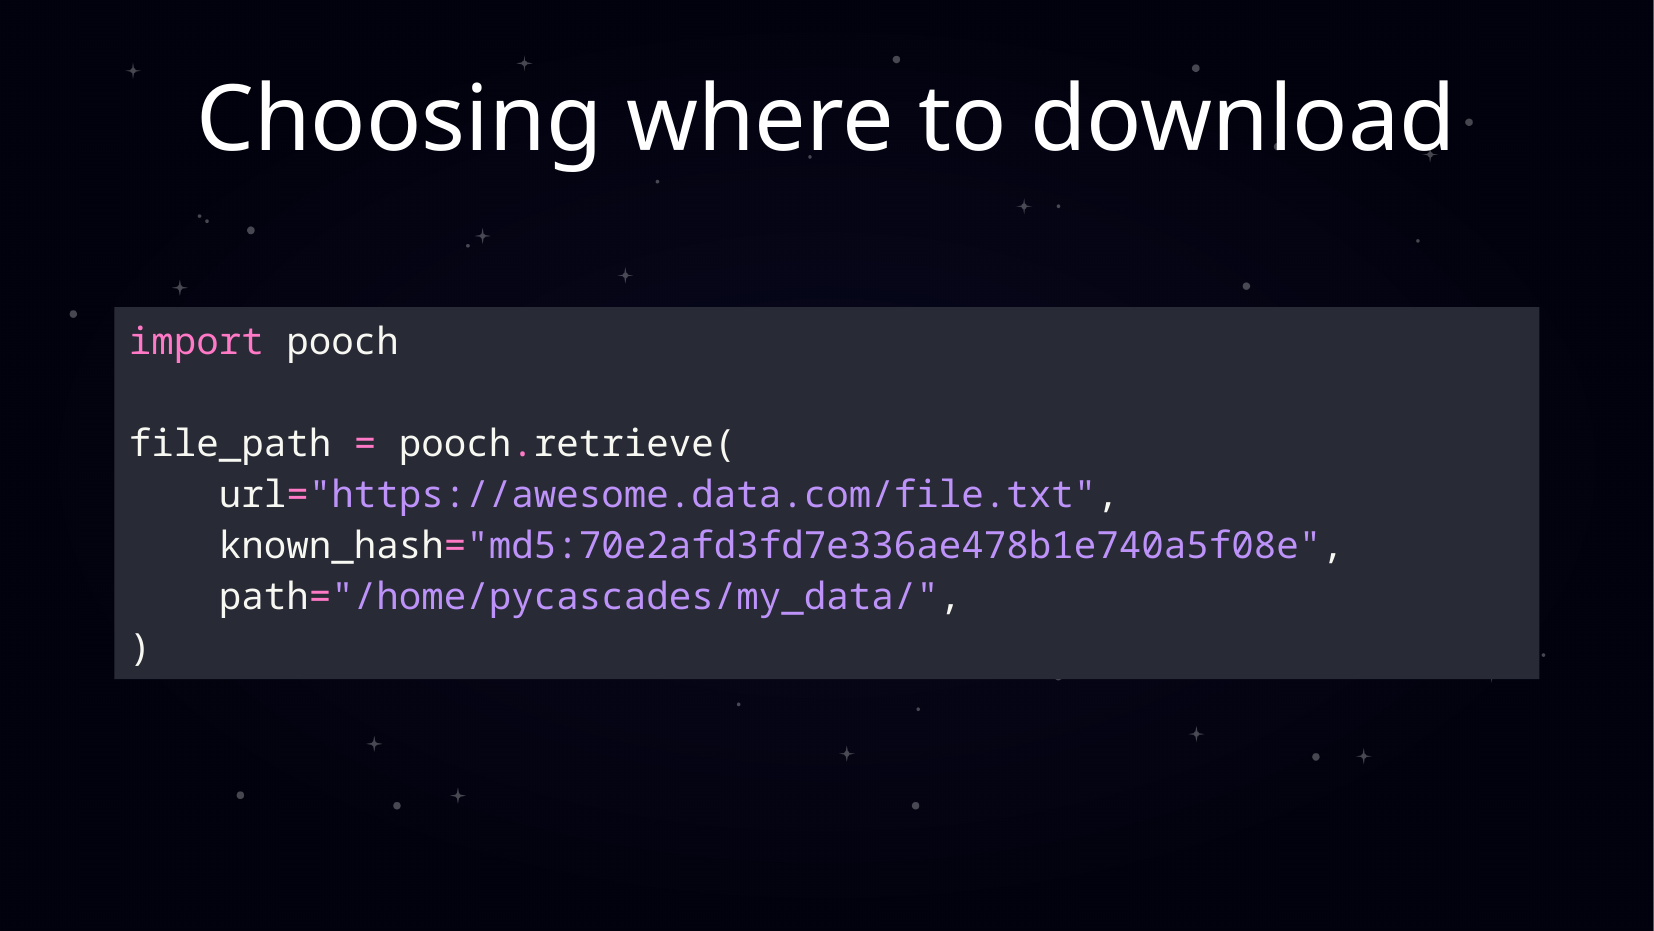

# Choosing where to download
import pooch
file_path = pooch.retrieve(
 url="https://awesome.data.com/file.txt",
 known_hash="md5:70e2afd3fd7e336ae478b1e740a5f08e",
 path="/home/pycascades/my_data/",
)